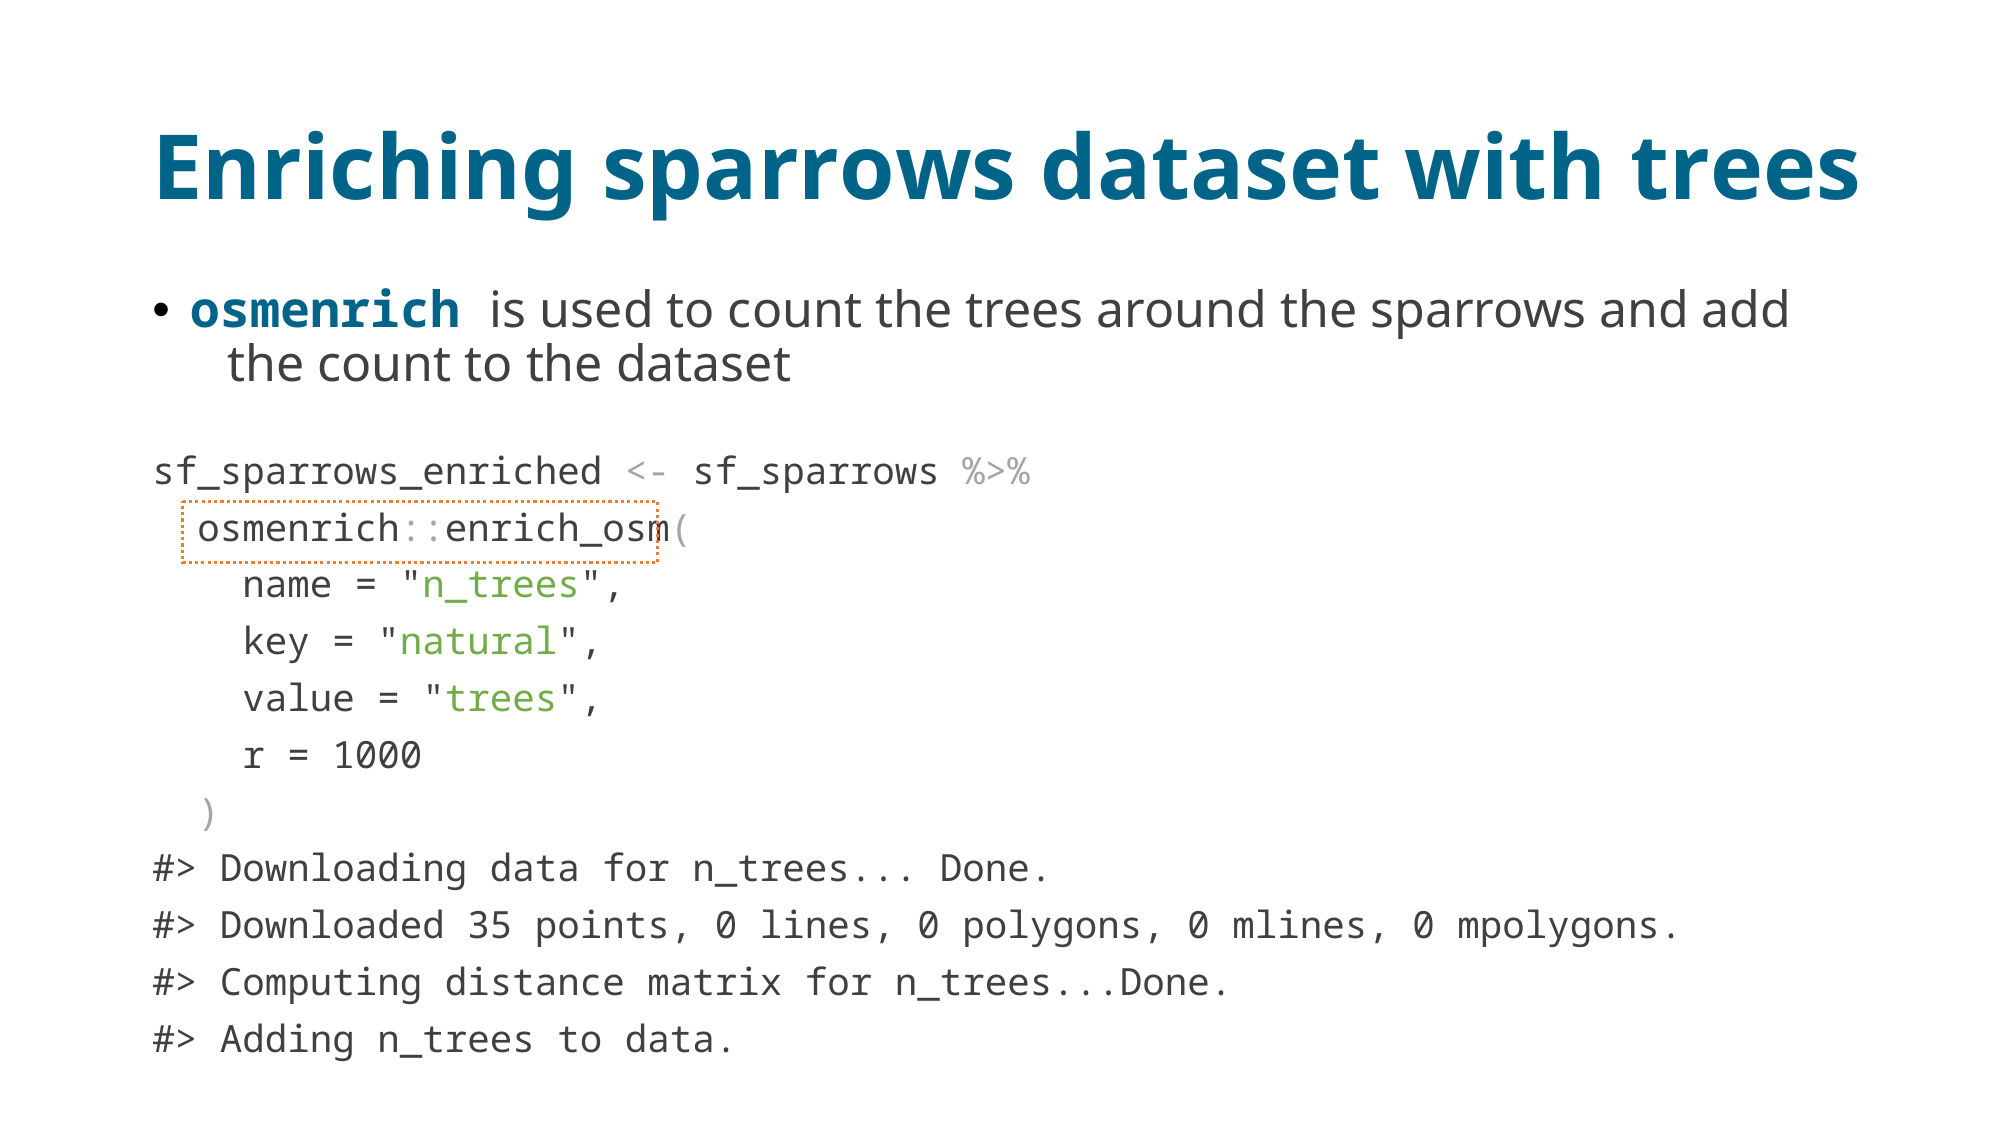

# Enriching sparrows dataset with trees
osmenrich is used to count the trees around the sparrows and add the count to the dataset
sf_sparrows_enriched <- sf_sparrows %>%
 osmenrich::enrich_osm(
 name = "n_trees",
 key = "natural",
 value = "trees",
 r = 1000
 )
#> Downloading data for n_trees... Done.
#> Downloaded 35 points, 0 lines, 0 polygons, 0 mlines, 0 mpolygons.
#> Computing distance matrix for n_trees...Done.
#> Adding n_trees to data.